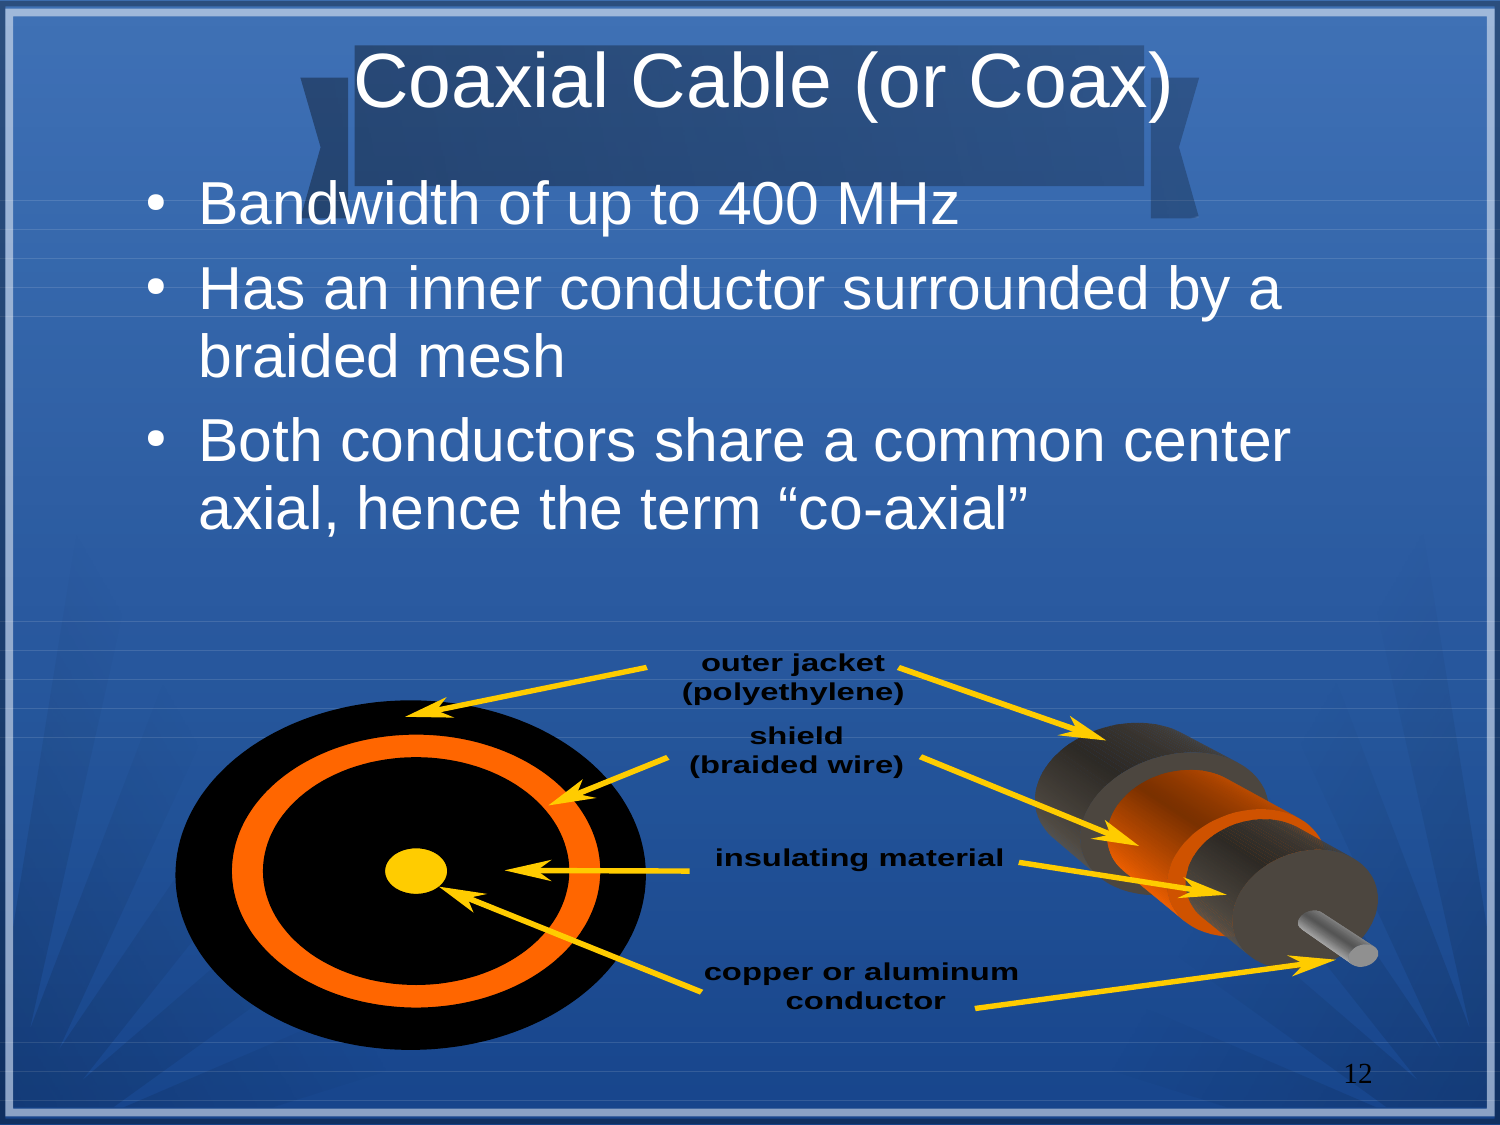

# Coaxial Cable (or Coax)
Bandwidth of up to 400 MHz
Has an inner conductor surrounded by a braided mesh
Both conductors share a common center axial, hence the term “co-axial”